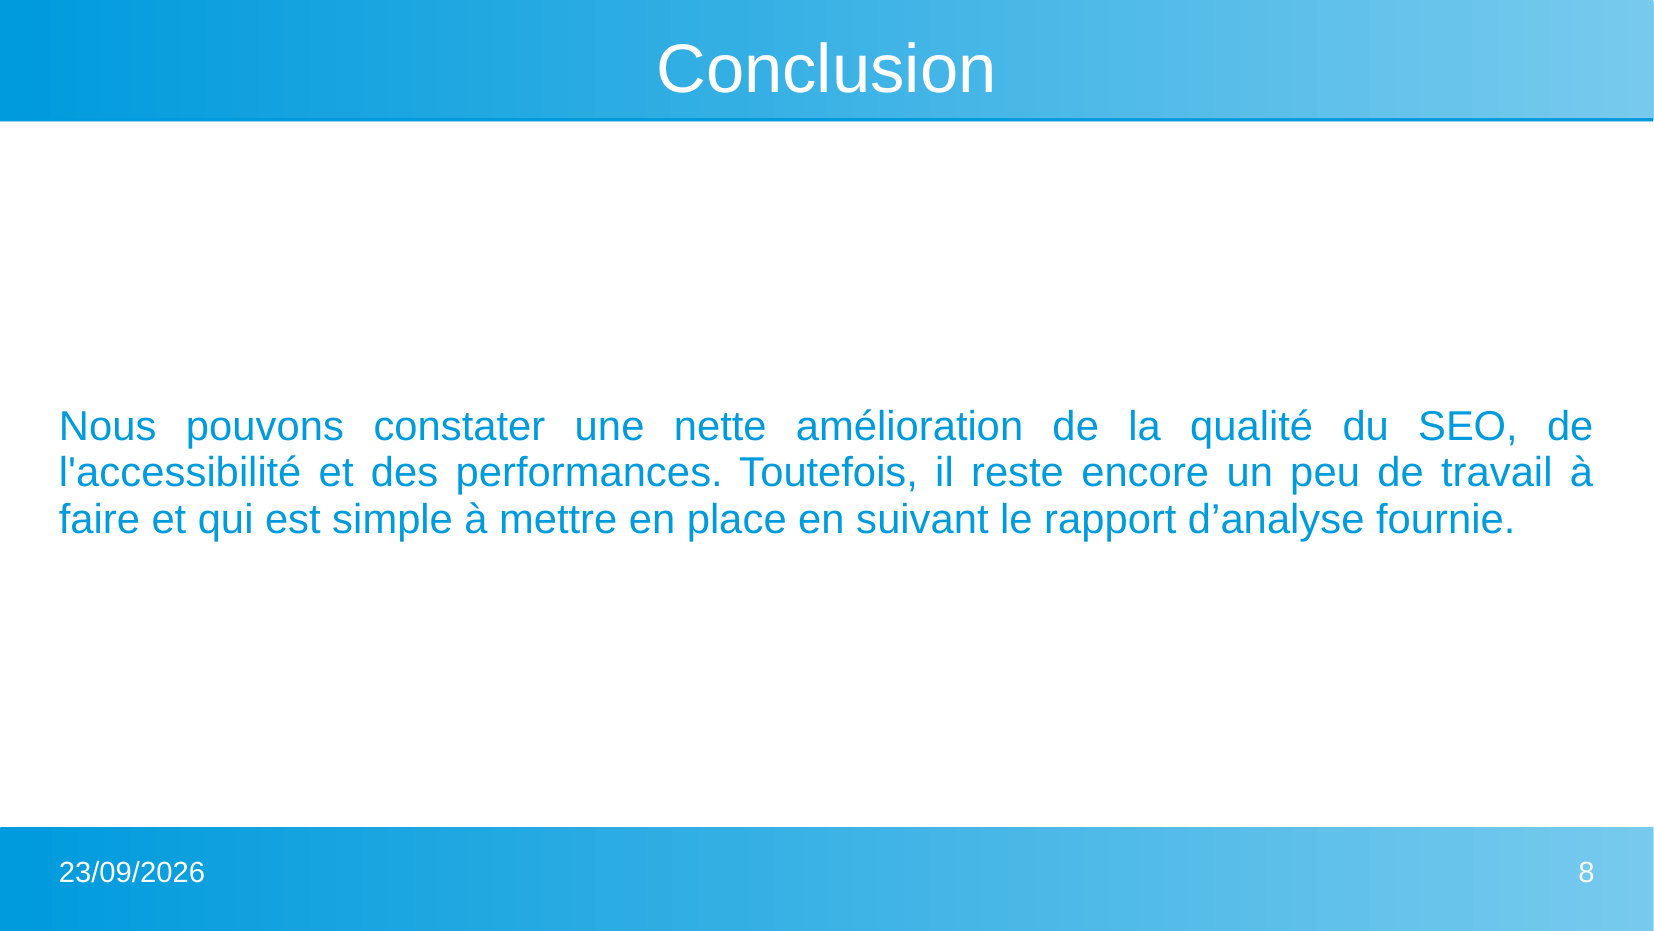

# Conclusion
Nous pouvons constater une nette amélioration de la qualité du SEO, de l'accessibilité et des performances. Toutefois, il reste encore un peu de travail à faire et qui est simple à mettre en place en suivant le rapport d’analyse fournie.
8